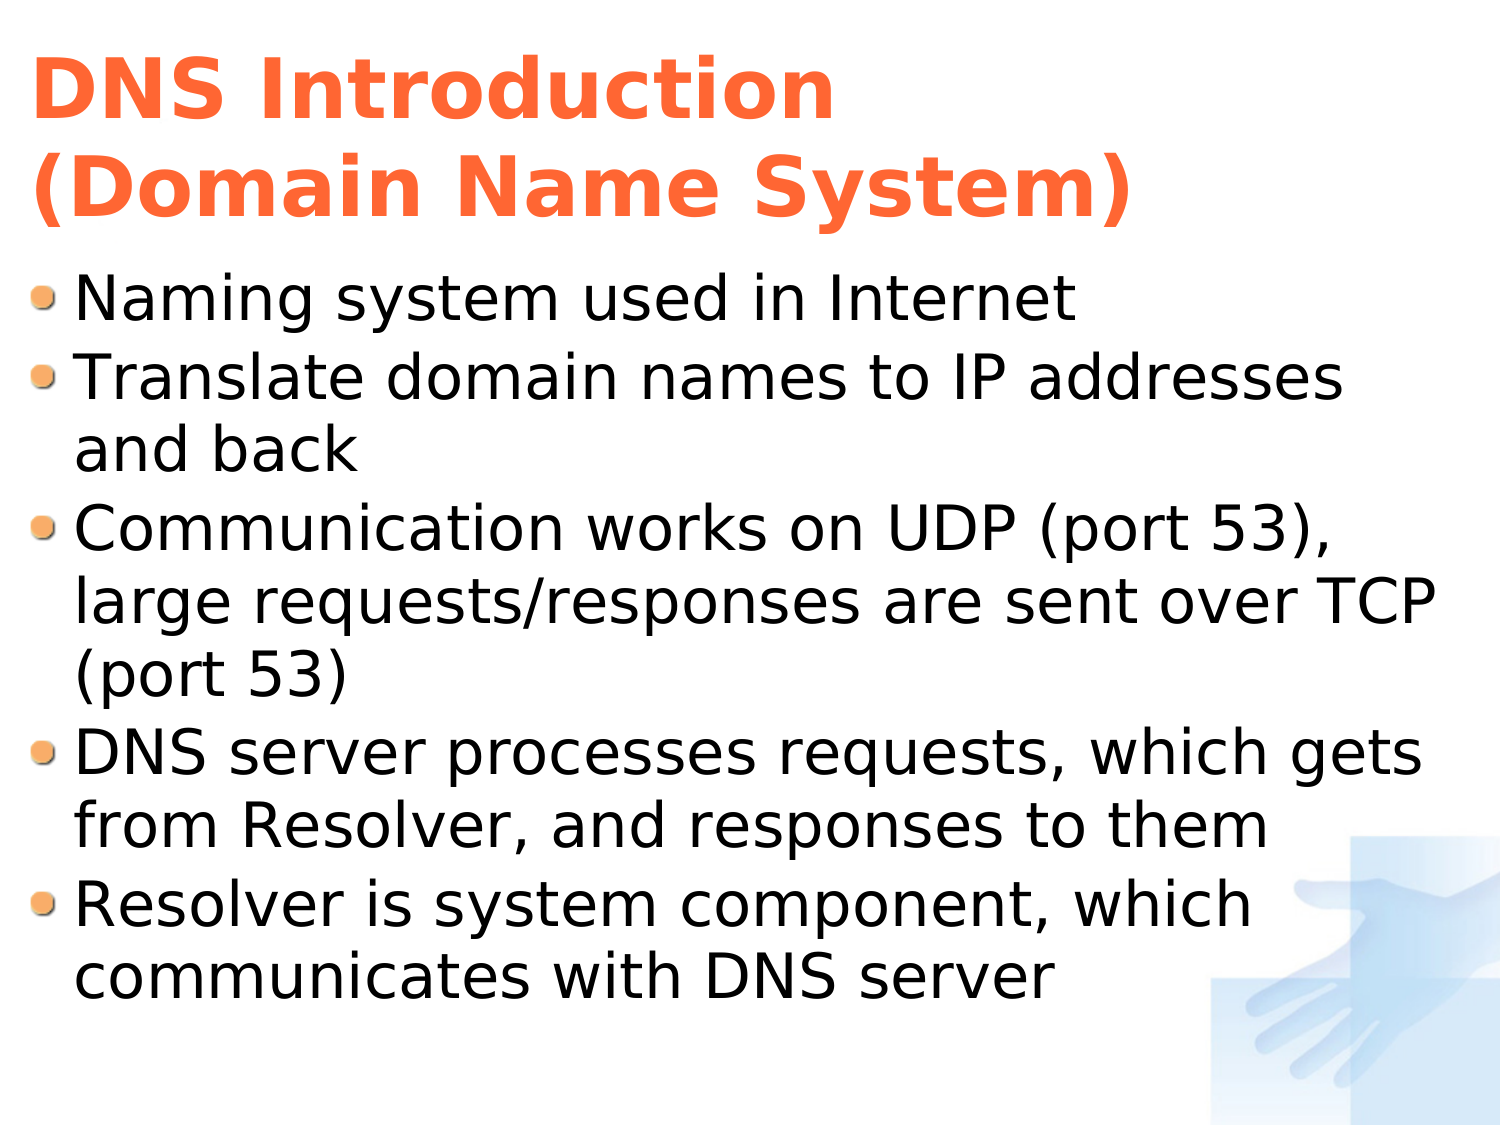

# DNS Introduction (Domain Name System)
Naming system used in Internet
Translate domain names to IP addresses and back
Communication works on UDP (port 53), large requests/responses are sent over TCP (port 53)
DNS server processes requests, which gets from Resolver, and responses to them
Resolver is system component, which communicates with DNS server